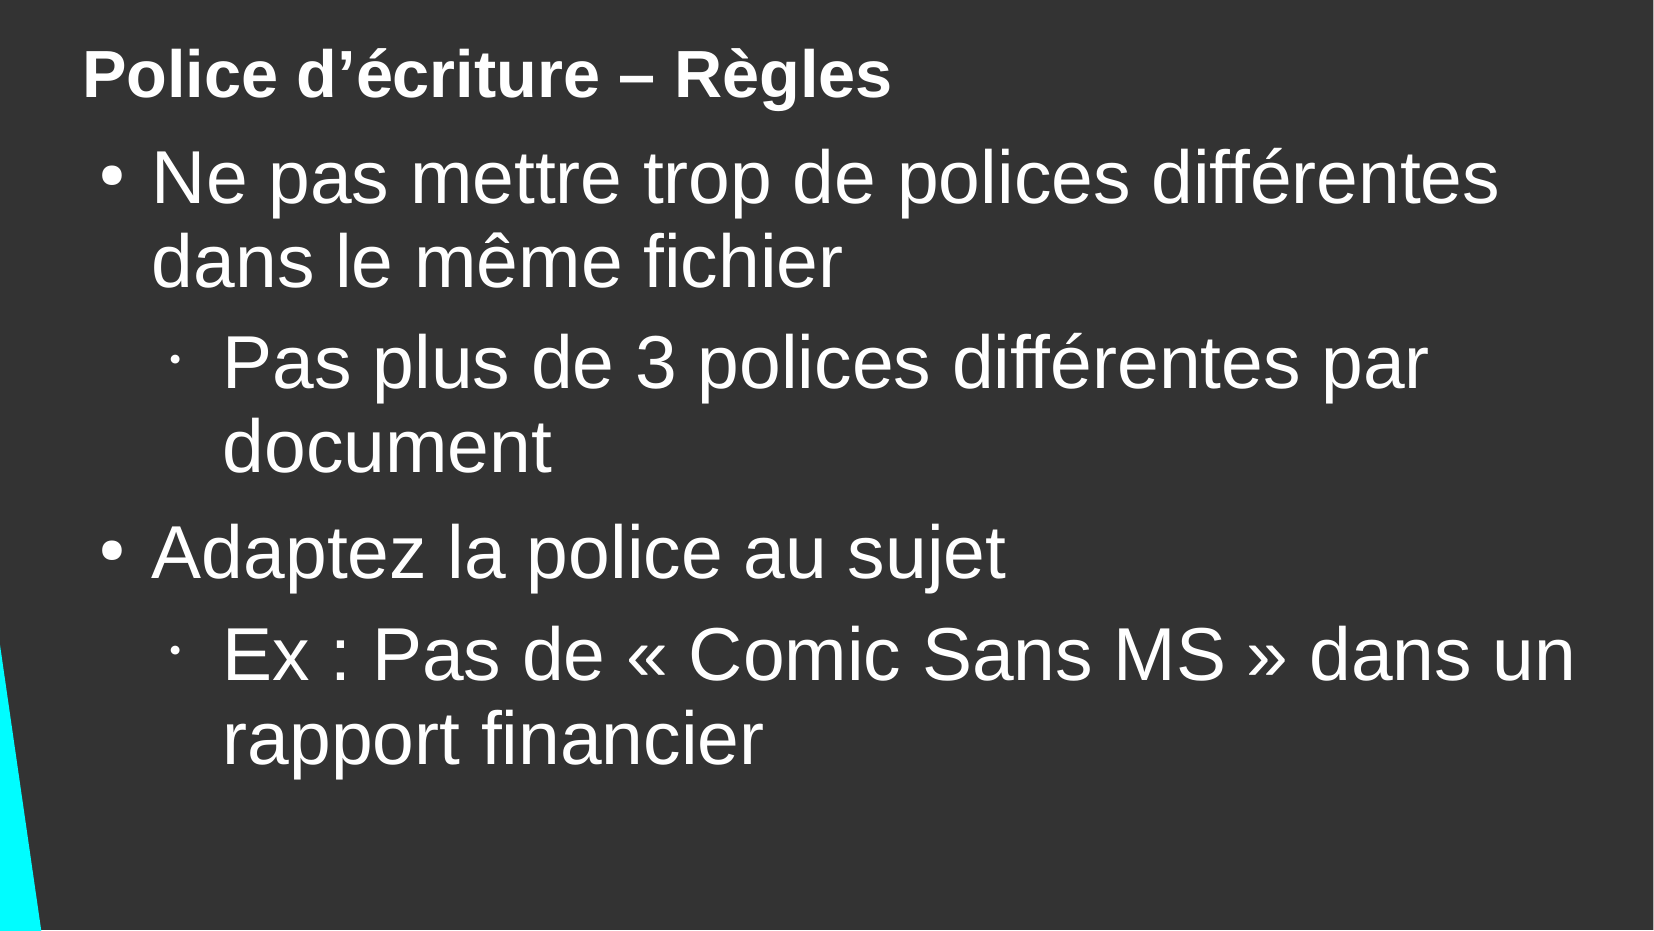

# Police d’écriture – Règles
Ne pas mettre trop de polices différentes dans le même fichier
Pas plus de 3 polices différentes par document
Adaptez la police au sujet
Ex : Pas de « Comic Sans MS » dans un rapport financier